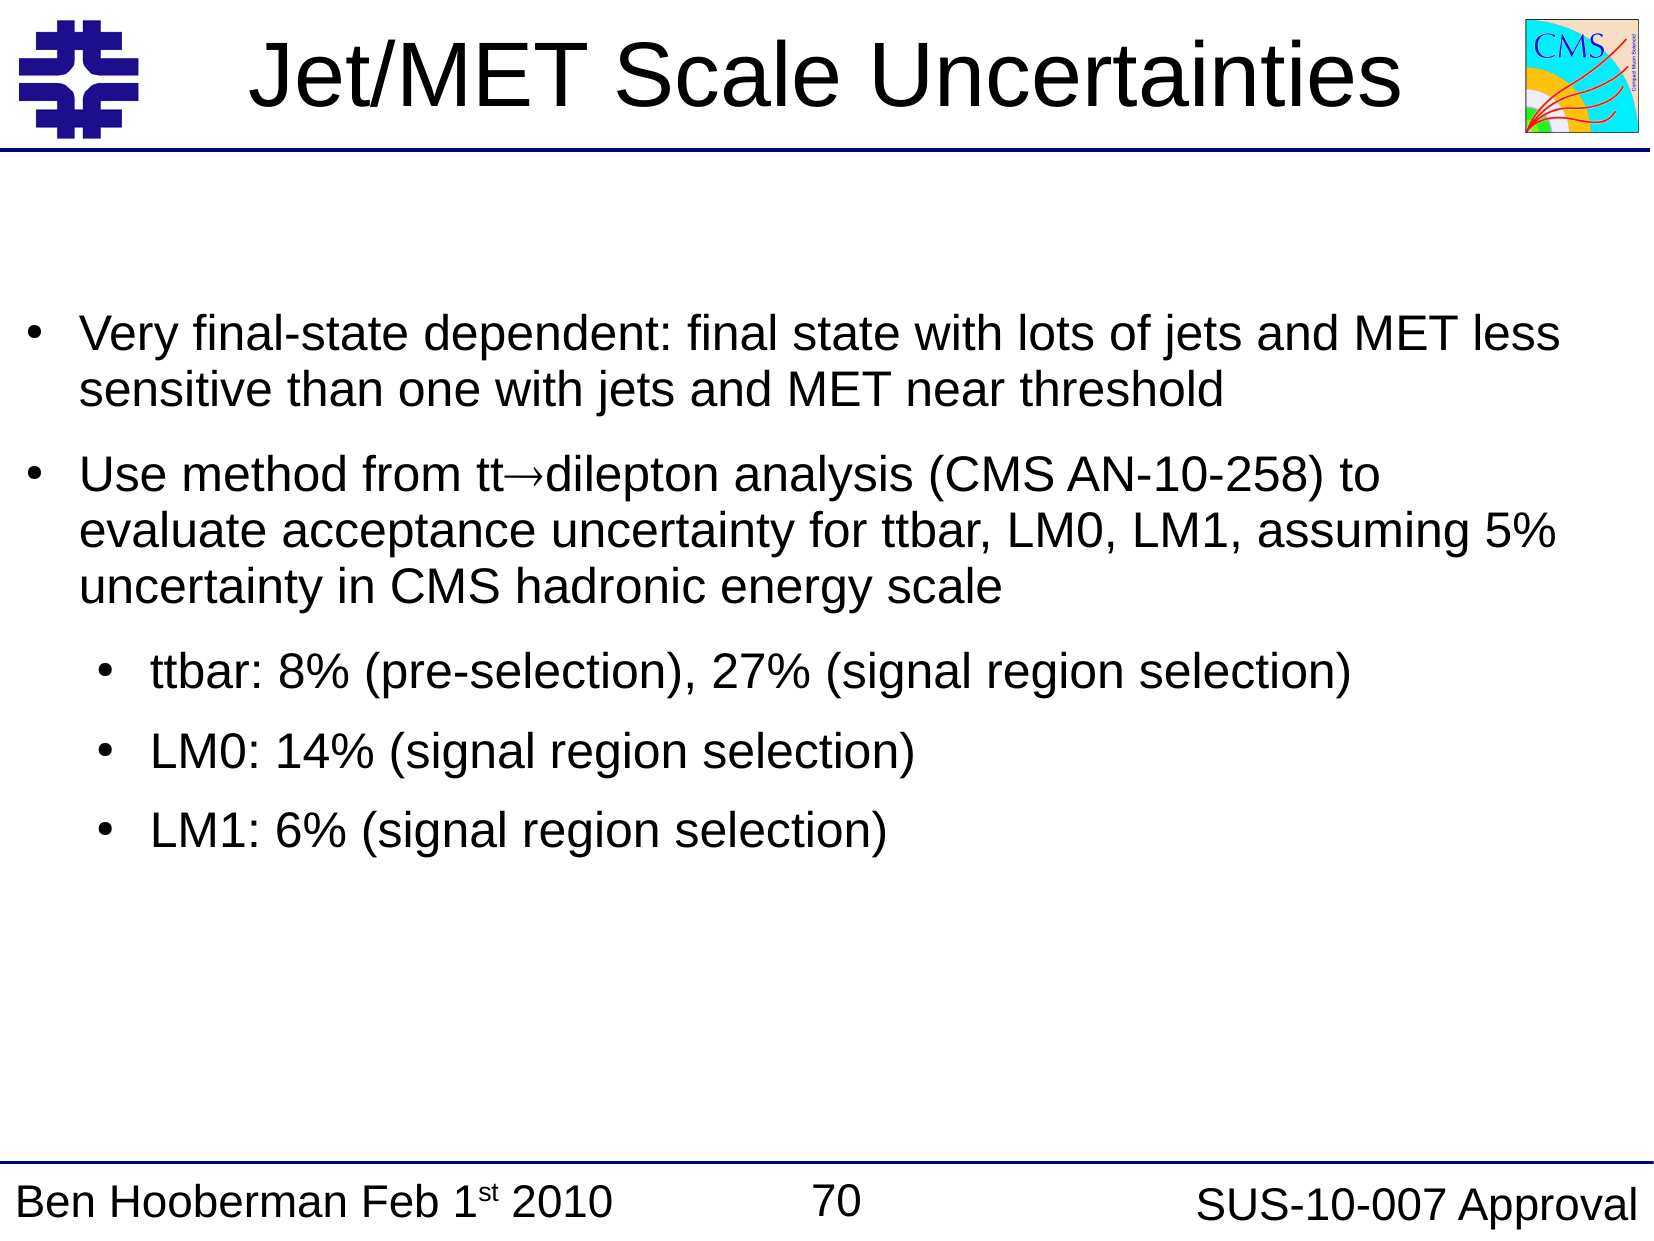

# Jet/MET Scale Uncertainties
Very final-state dependent: final state with lots of jets and MET less sensitive than one with jets and MET near threshold
Use method from ttdilepton analysis (CMS AN-10-258) to evaluate acceptance uncertainty for ttbar, LM0, LM1, assuming 5% uncertainty in CMS hadronic energy scale
ttbar: 8% (pre-selection), 27% (signal region selection)
LM0: 14% (signal region selection)
LM1: 6% (signal region selection)
70